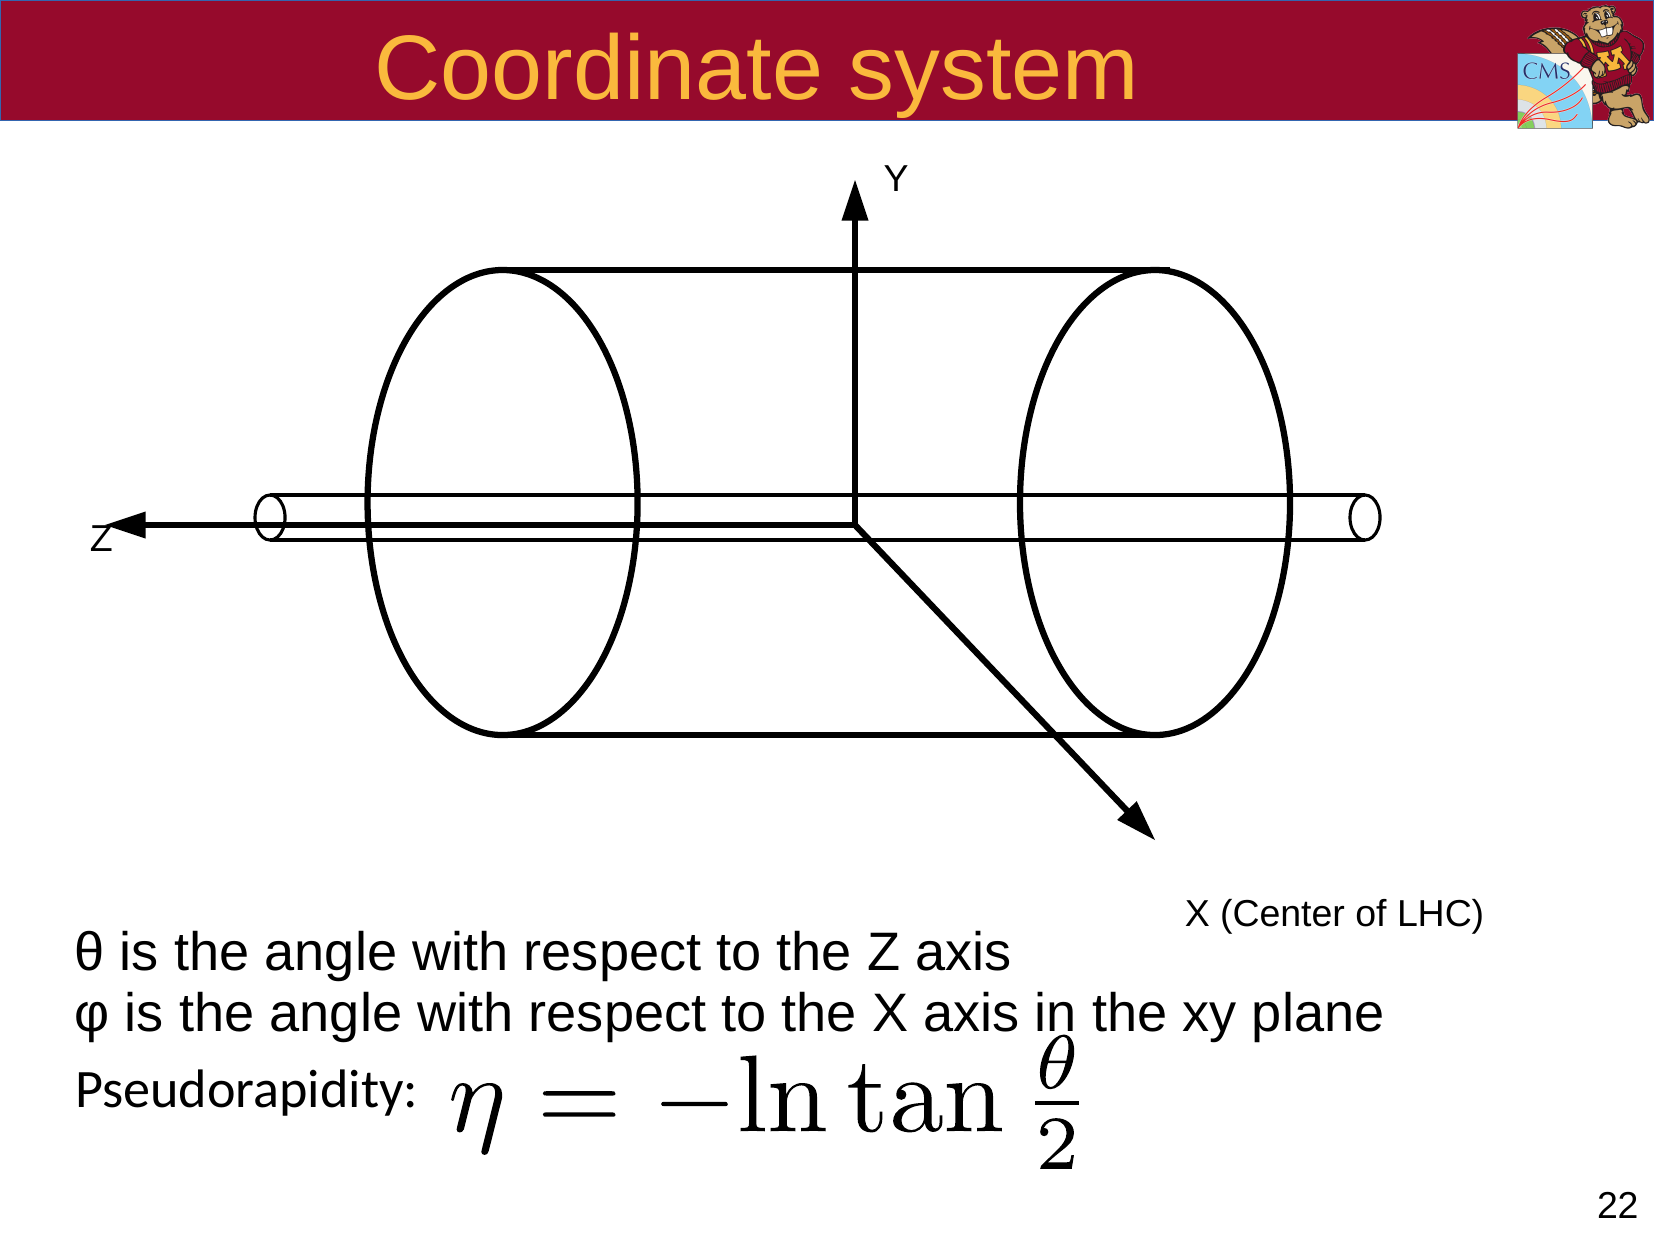

# Coordinate system
Y
Z
X (Center of LHC)
θ is the angle with respect to the Z axis
φ is the angle with respect to the X axis in the xy plane
Pseudorapidity:
22